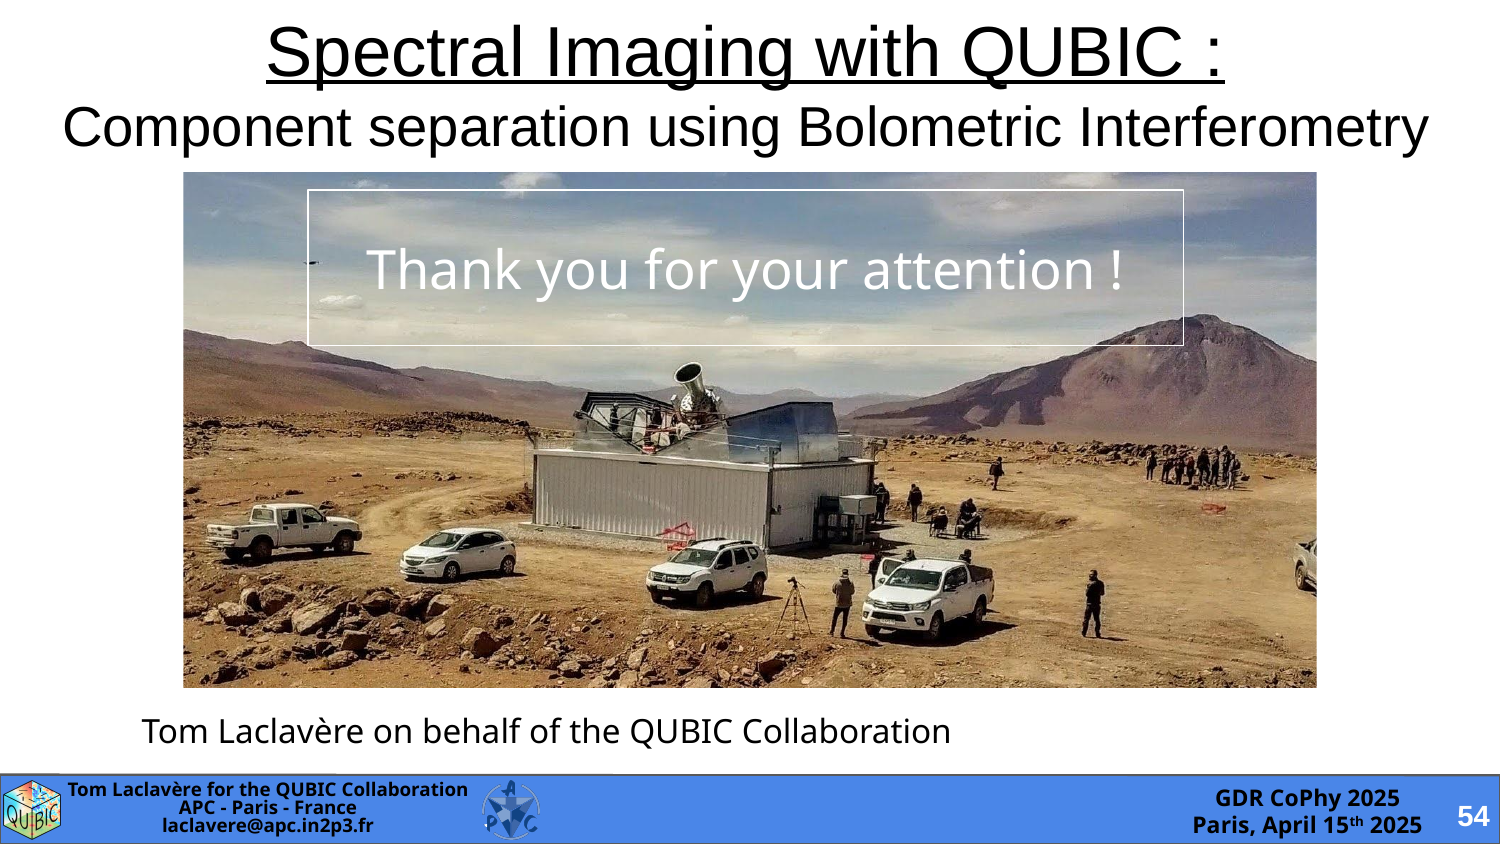

Spectral Imaging with QUBIC :
Component separation using Bolometric Interferometry
Thank you for your attention !
Tom Laclavère on behalf of the QUBIC Collaboration